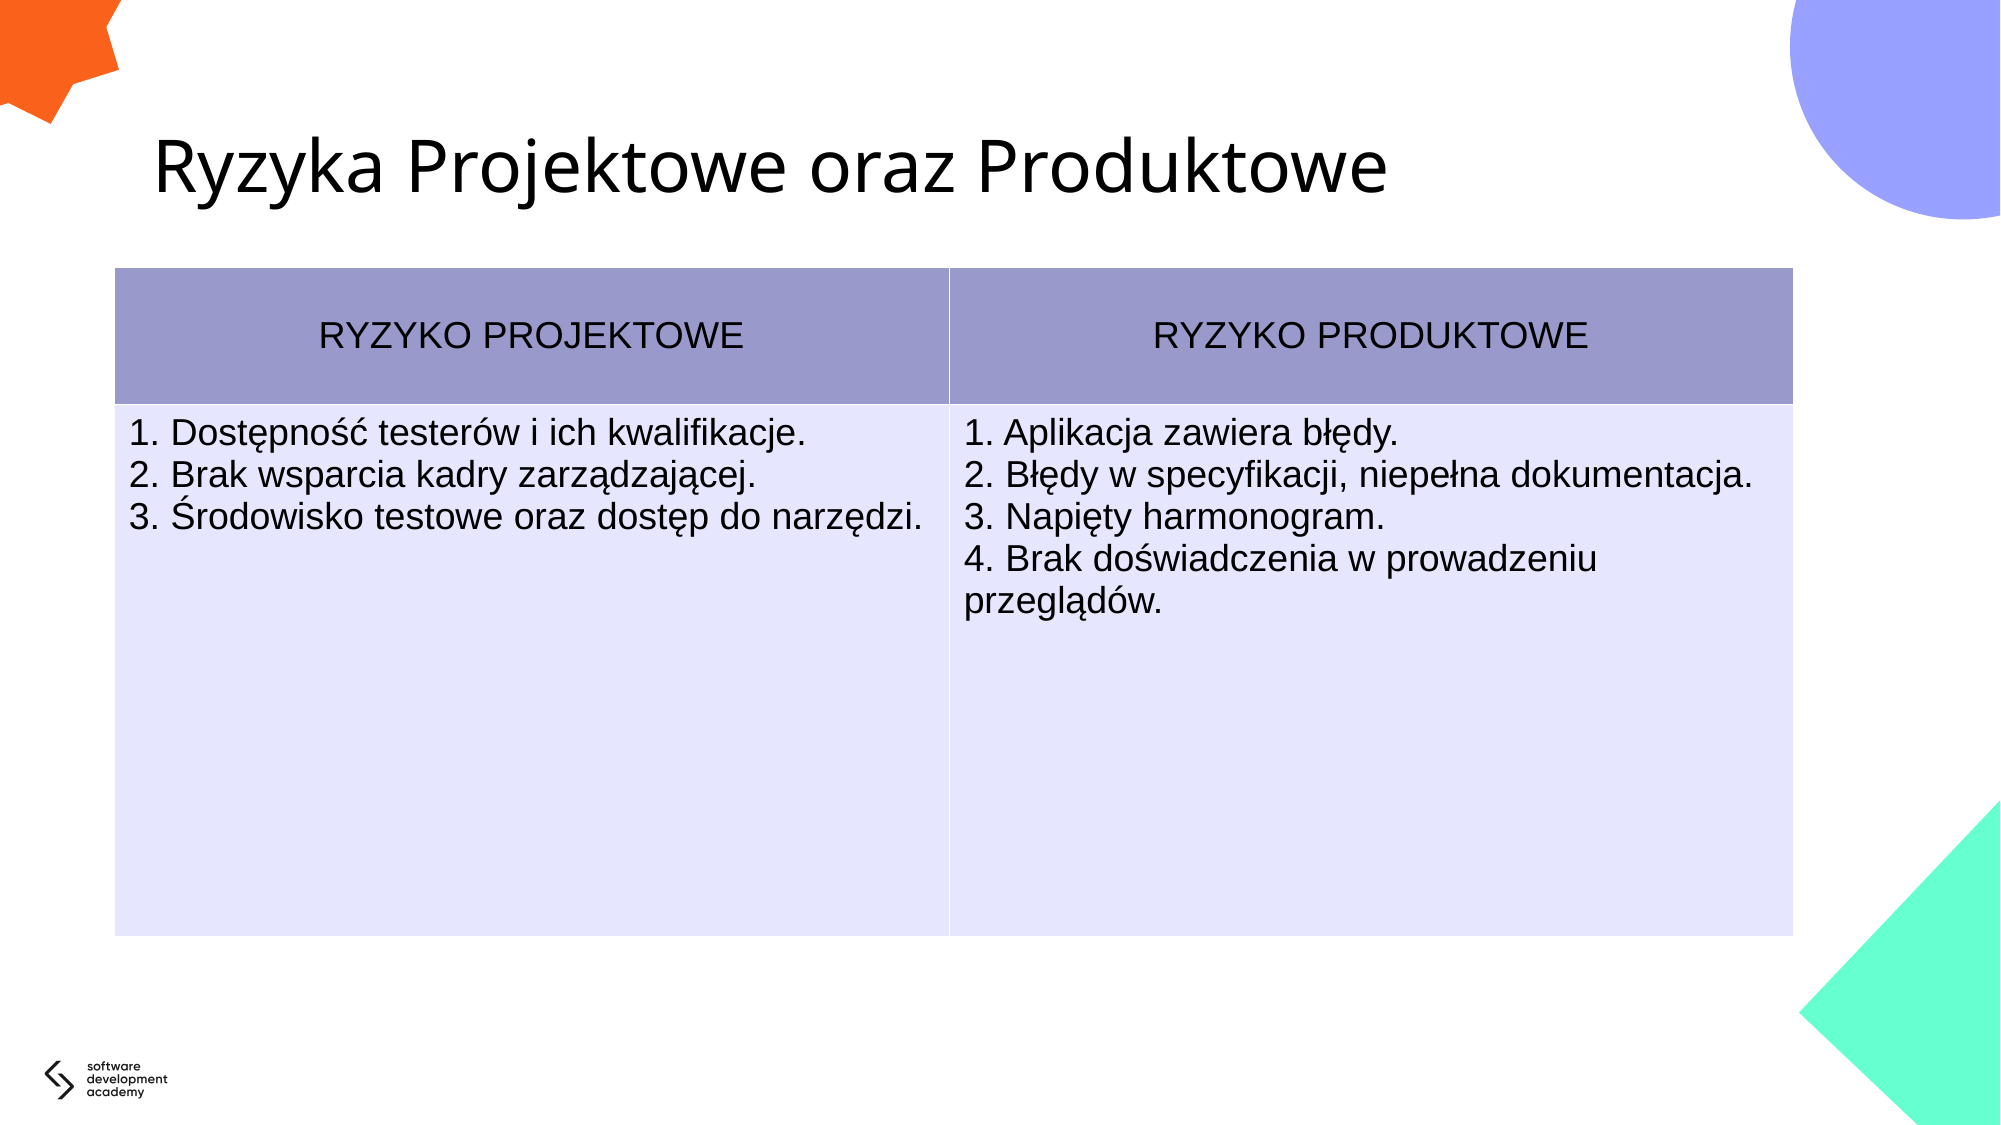

# Ryzyka Projektowe oraz Produktowe
| RYZYKO PROJEKTOWE | RYZYKO PRODUKTOWE |
| --- | --- |
| 1. Dostępność testerów i ich kwalifikacje. 2. Brak wsparcia kadry zarządzającej. 3. Środowisko testowe oraz dostęp do narzędzi. | 1. Aplikacja zawiera błędy. 2. Błędy w specyfikacji, niepełna dokumentacja. 3. Napięty harmonogram. 4. Brak doświadczenia w prowadzeniu przeglądów. |